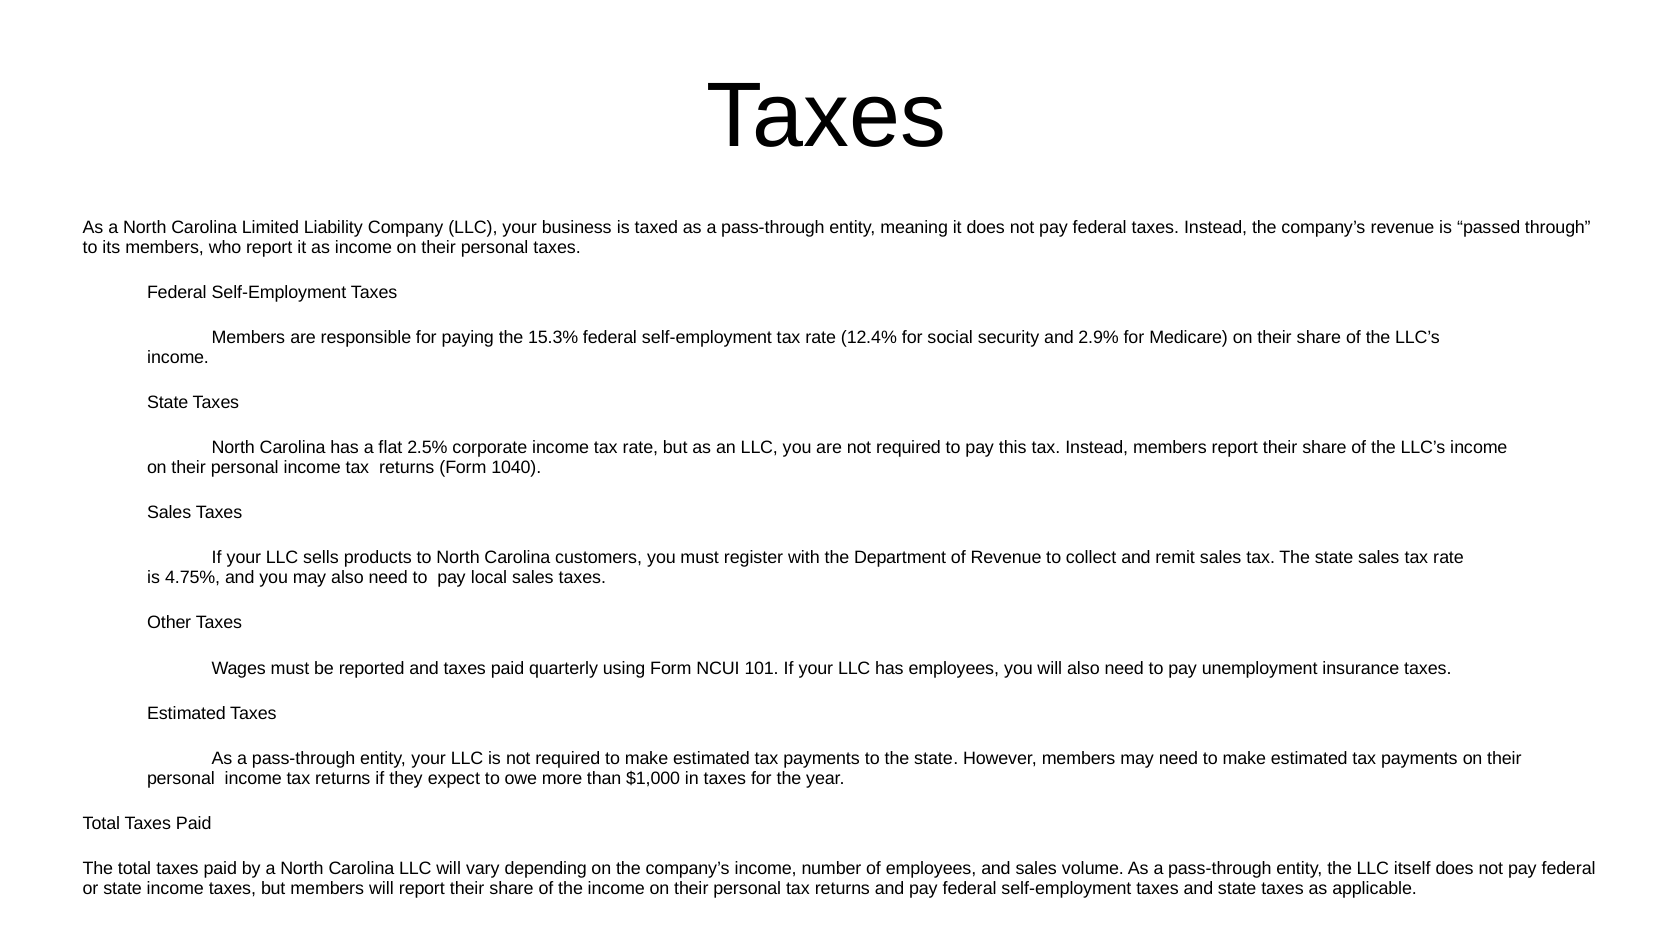

# Taxes
As a North Carolina Limited Liability Company (LLC), your business is taxed as a pass-through entity, meaning it does not pay federal taxes. Instead, the company’s revenue is “passed through” to its members, who report it as income on their personal taxes.
 	Federal Self-Employment Taxes
 		 	Members are responsible for paying the 15.3% federal self-employment tax rate (12.4% for social security and 2.9% for Medicare) on their share of the LLC’s 			 	income.
 	State Taxes
 			 	North Carolina has a flat 2.5% corporate income tax rate, but as an LLC, you are not required to pay this tax. Instead, members report their share of the LLC’s income 			 	on their personal income tax returns (Form 1040).
 	Sales Taxes
 		 	If your LLC sells products to North Carolina customers, you must register with the Department of Revenue to collect and remit sales tax. The state sales tax rate 	 	 	is 4.75%, and you may also need to pay local sales taxes.
 	Other Taxes
 		 	Wages must be reported and taxes paid quarterly using Form NCUI 101. If your LLC has employees, you will also need to pay unemployment insurance taxes.
 	Estimated Taxes
 		 	As a pass-through entity, your LLC is not required to make estimated tax payments to the state. However, members may need to make estimated tax payments on their 		 	personal income tax returns if they expect to owe more than $1,000 in taxes for the year.
Total Taxes Paid
The total taxes paid by a North Carolina LLC will vary depending on the company’s income, number of employees, and sales volume. As a pass-through entity, the LLC itself does not pay federal or state income taxes, but members will report their share of the income on their personal tax returns and pay federal self-employment taxes and state taxes as applicable.